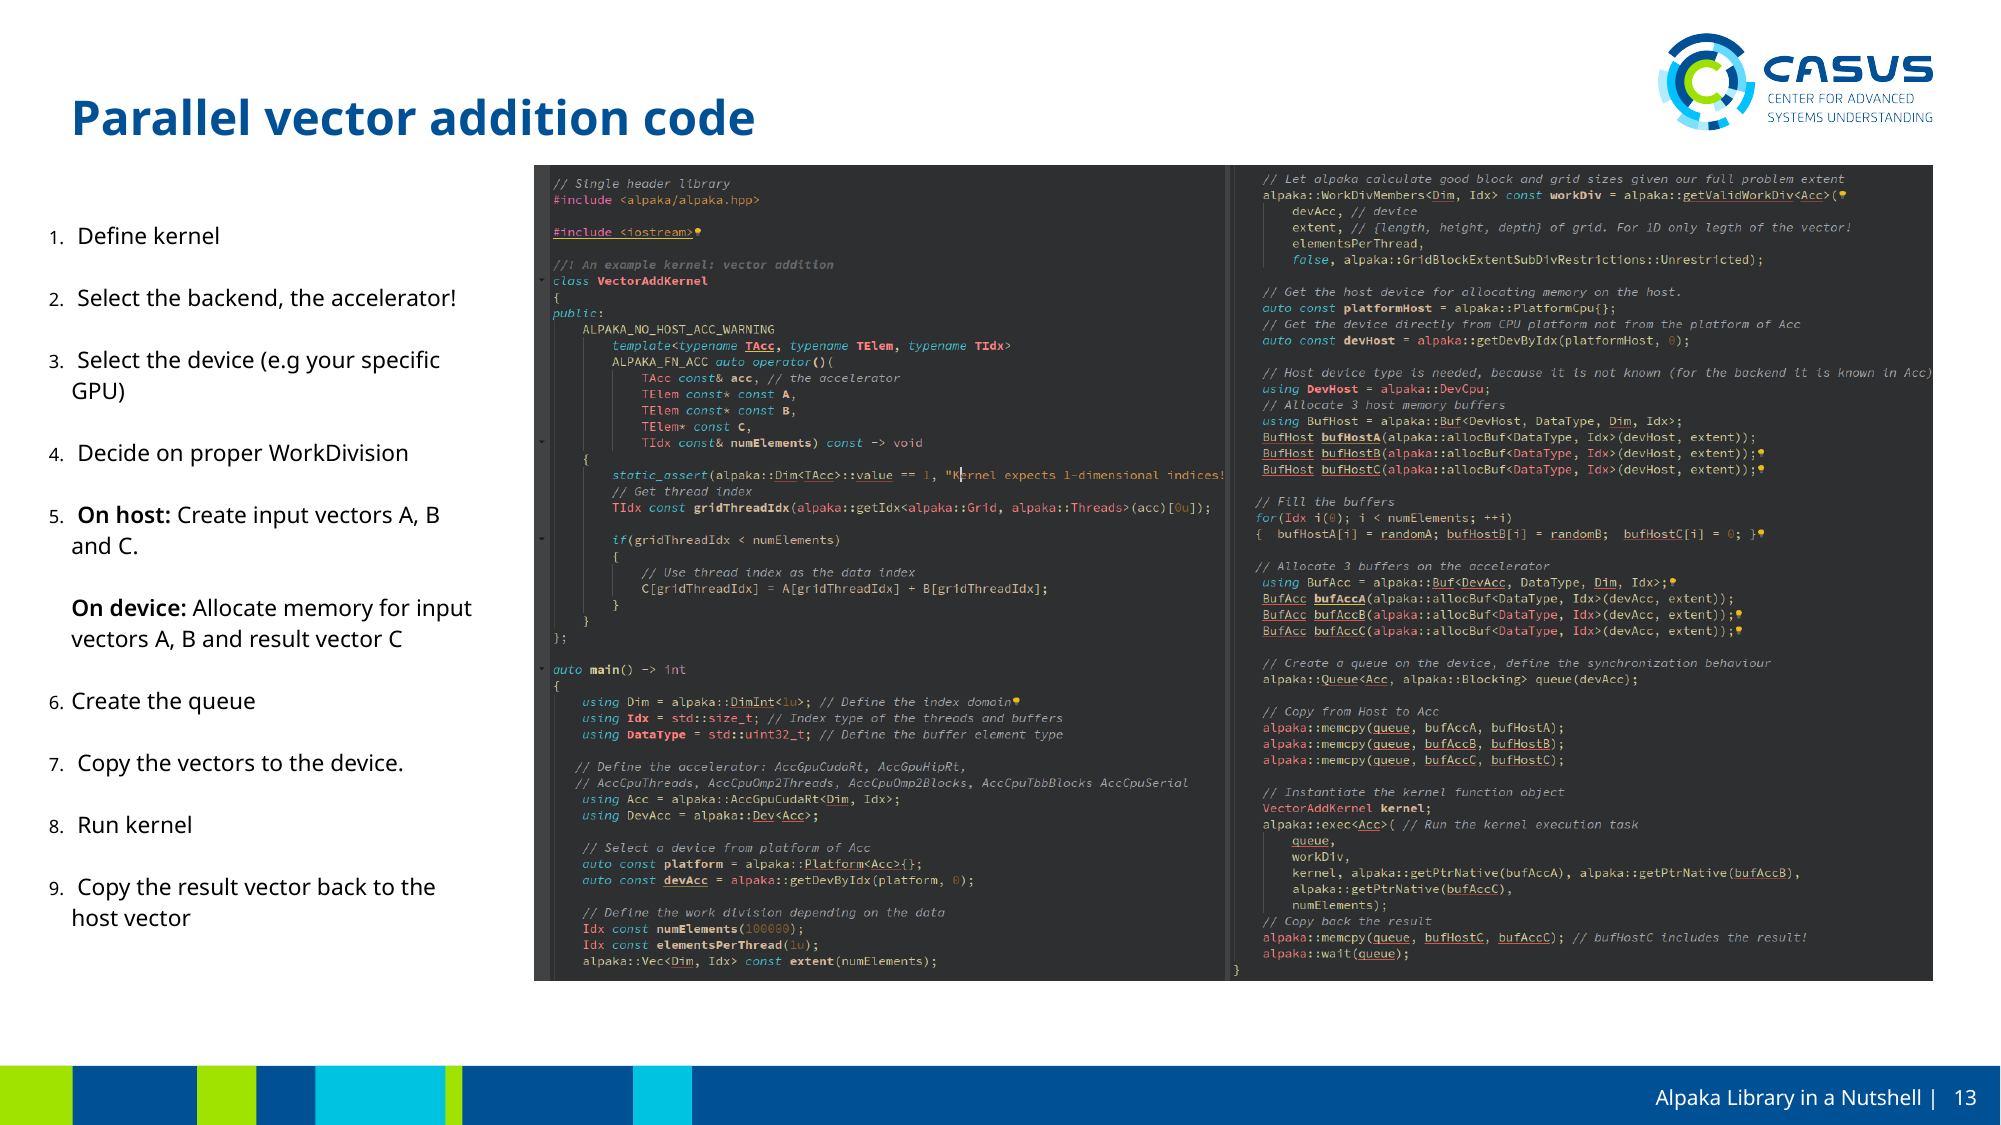

# Parallel vector addition code
 Define kernel
 Select the backend, the accelerator!
 Select the device (e.g your specific GPU)
 Decide on proper WorkDivision
 On host: Create input vectors A, B and C.
On device: Allocate memory for input vectors A, B and result vector C
Create the queue
 Copy the vectors to the device.
 Run kernel
 Copy the result vector back to the host vector
Alpaka Library in a Nutshell
13